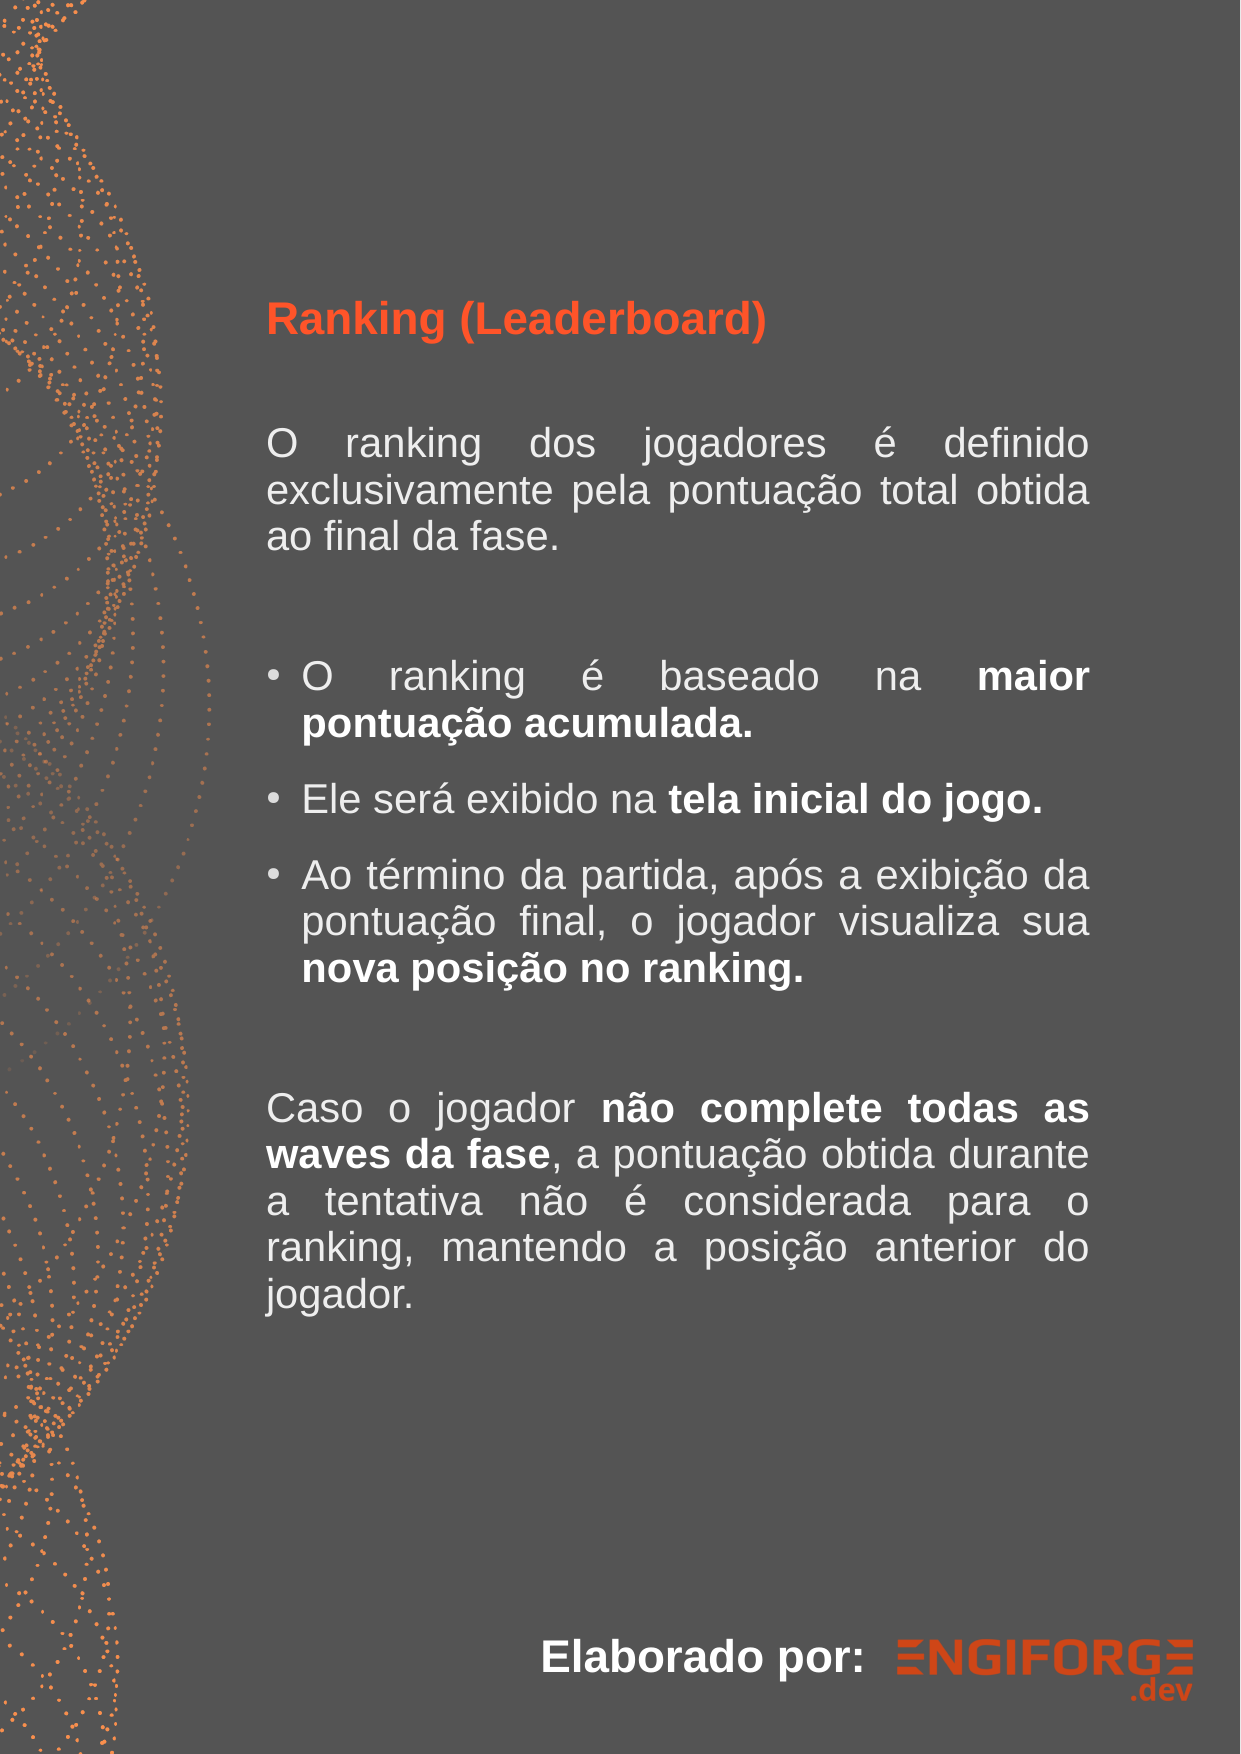

Ranking (Leaderboard)
O ranking dos jogadores é definido exclusivamente pela pontuação total obtida ao final da fase.
O ranking é baseado na maior pontuação acumulada.
Ele será exibido na tela inicial do jogo.
Ao término da partida, após a exibição da pontuação final, o jogador visualiza sua nova posição no ranking.
Caso o jogador não complete todas as waves da fase, a pontuação obtida durante a tentativa não é considerada para o ranking, mantendo a posição anterior do jogador.
Elaborado por: